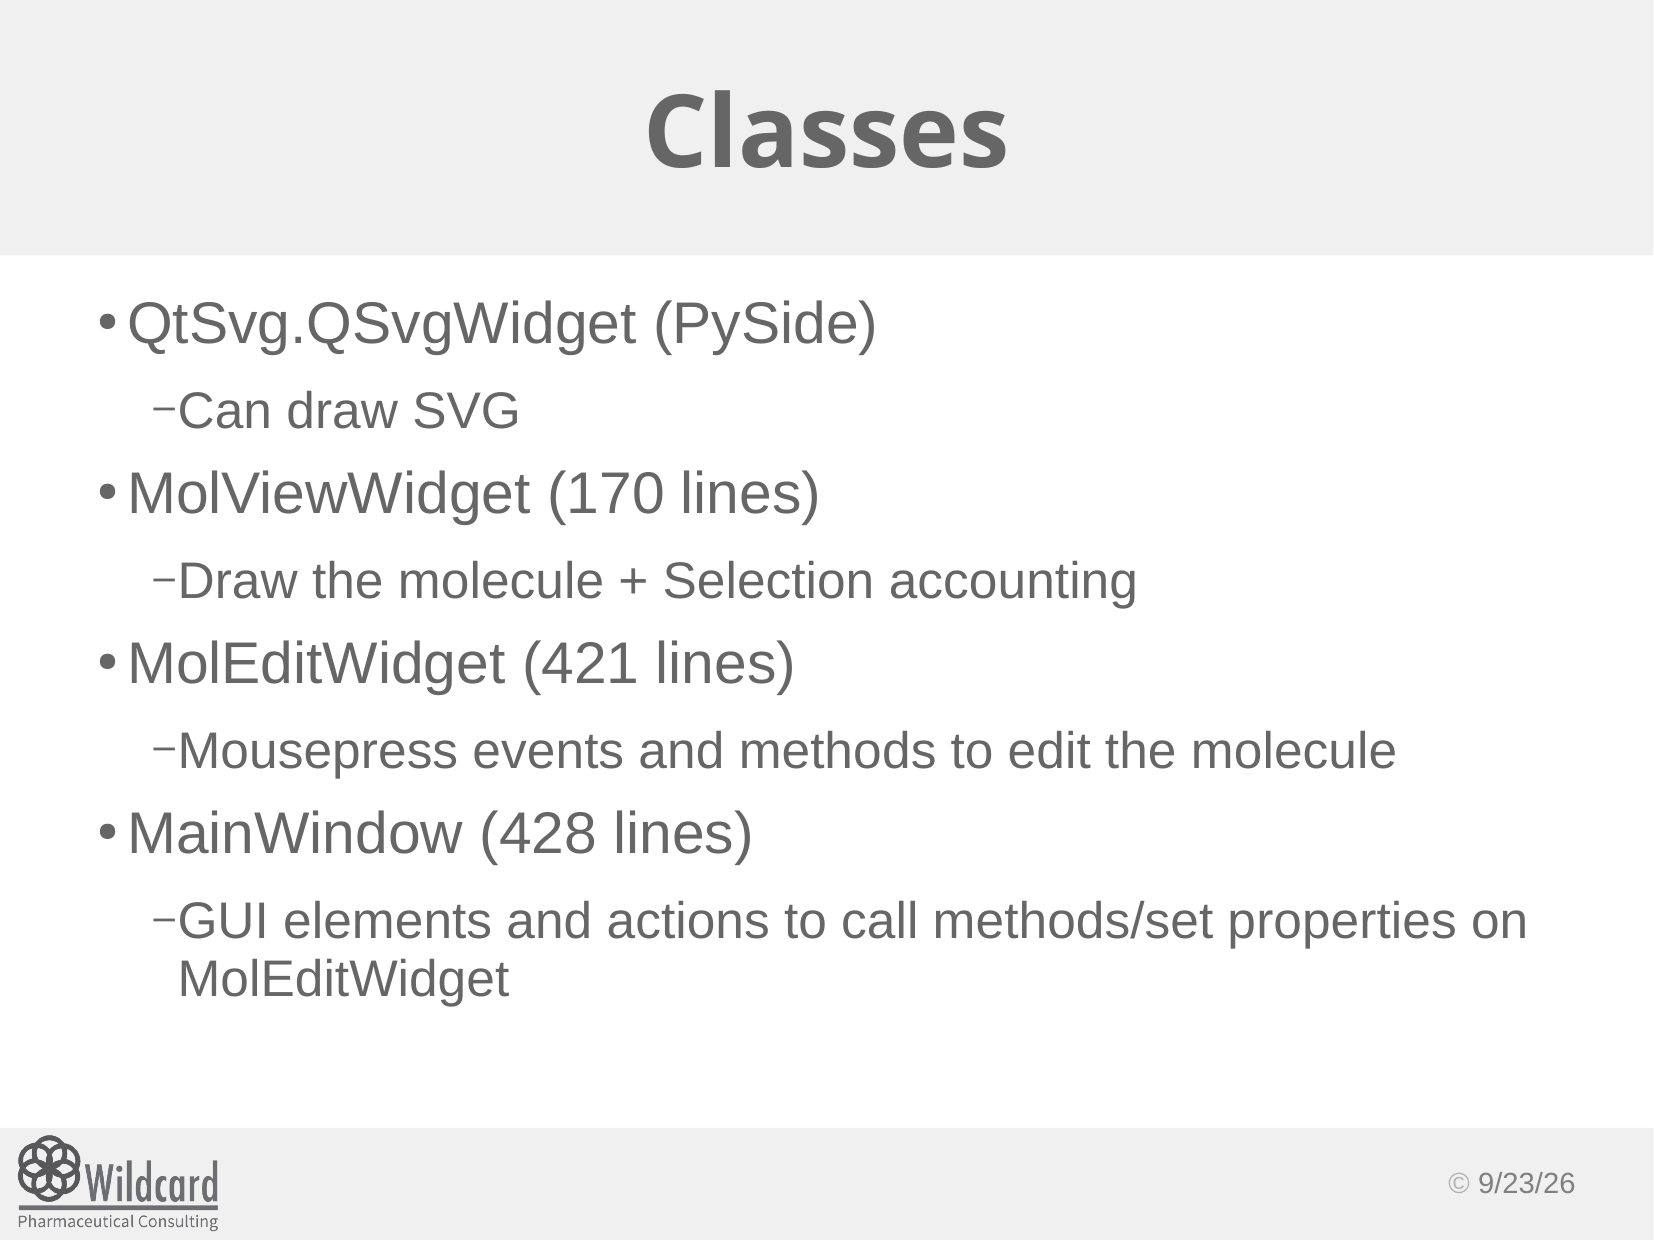

# Classes
QtSvg.QSvgWidget (PySide)
Can draw SVG
MolViewWidget (170 lines)
Draw the molecule + Selection accounting
MolEditWidget (421 lines)
Mousepress events and methods to edit the molecule
MainWindow (428 lines)
GUI elements and actions to call methods/set properties on MolEditWidget